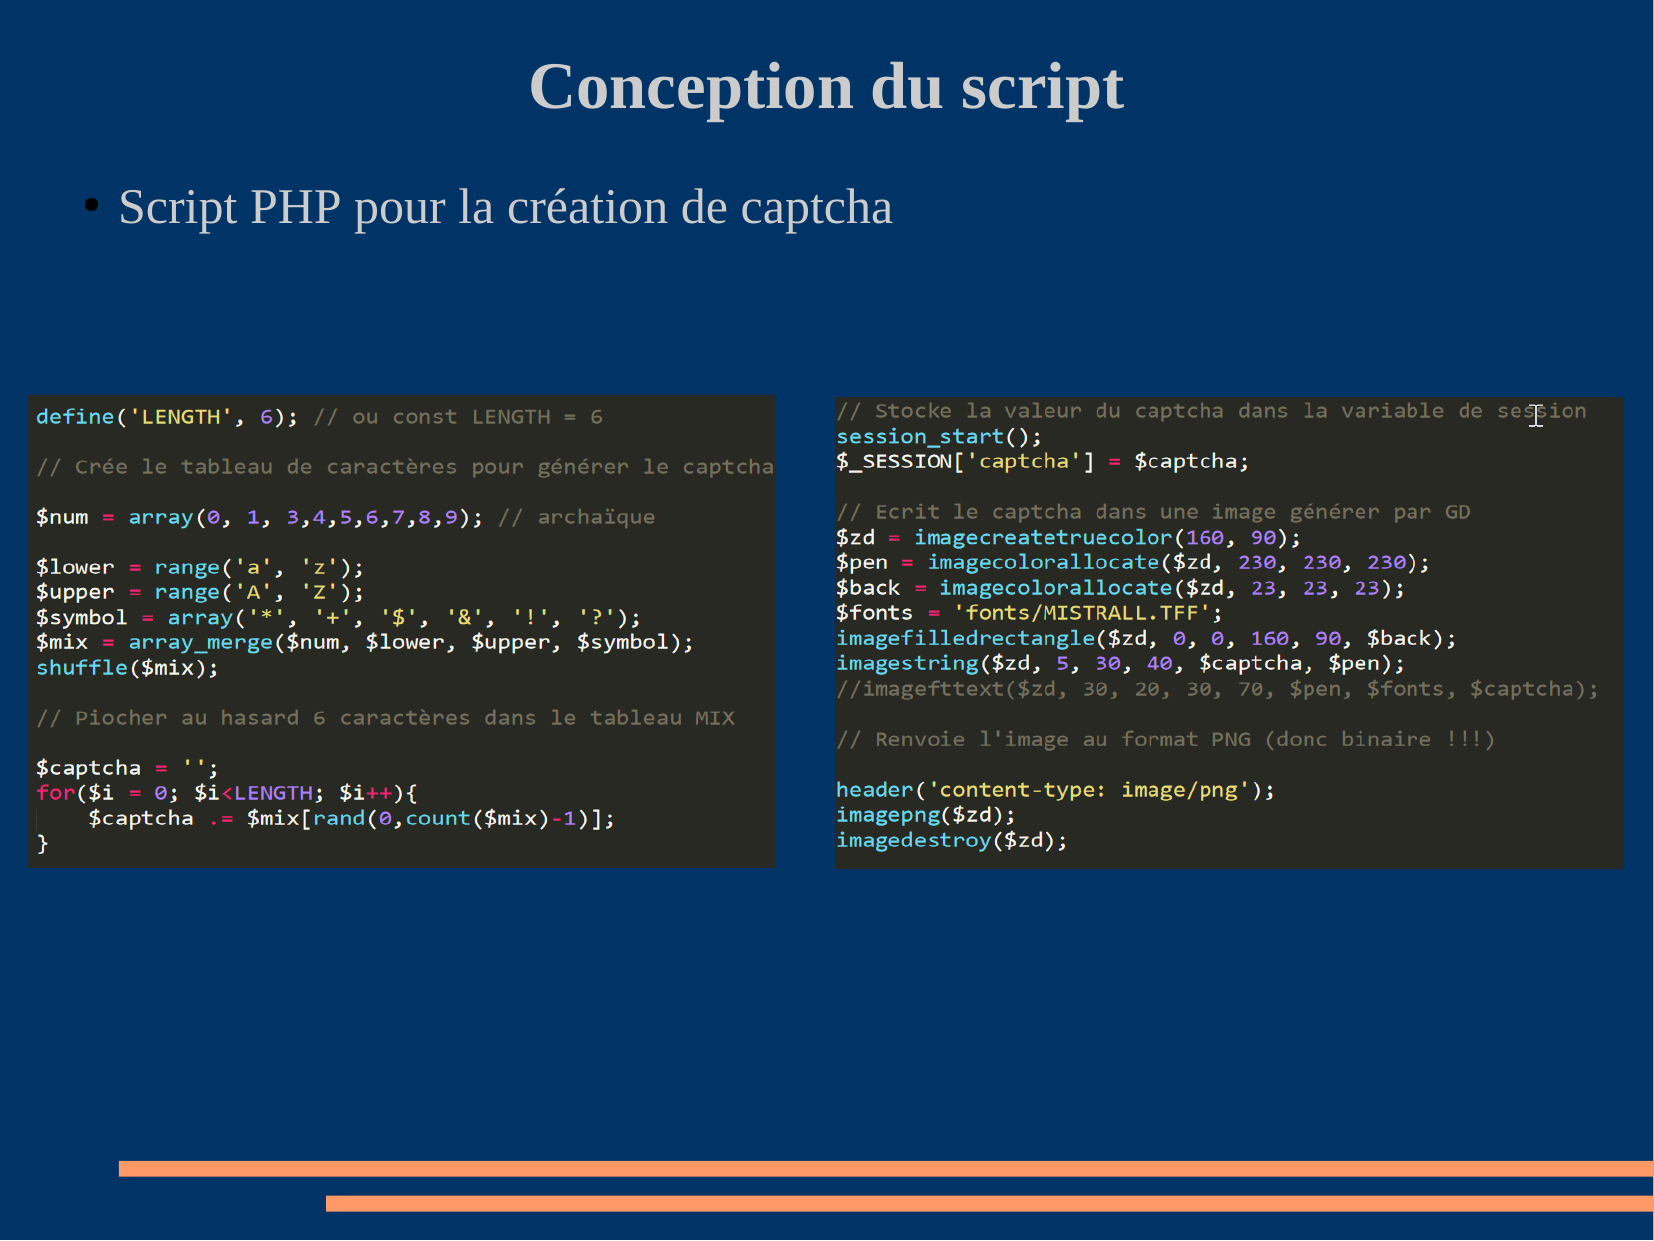

# Conception du script
Script PHP pour la création de captcha